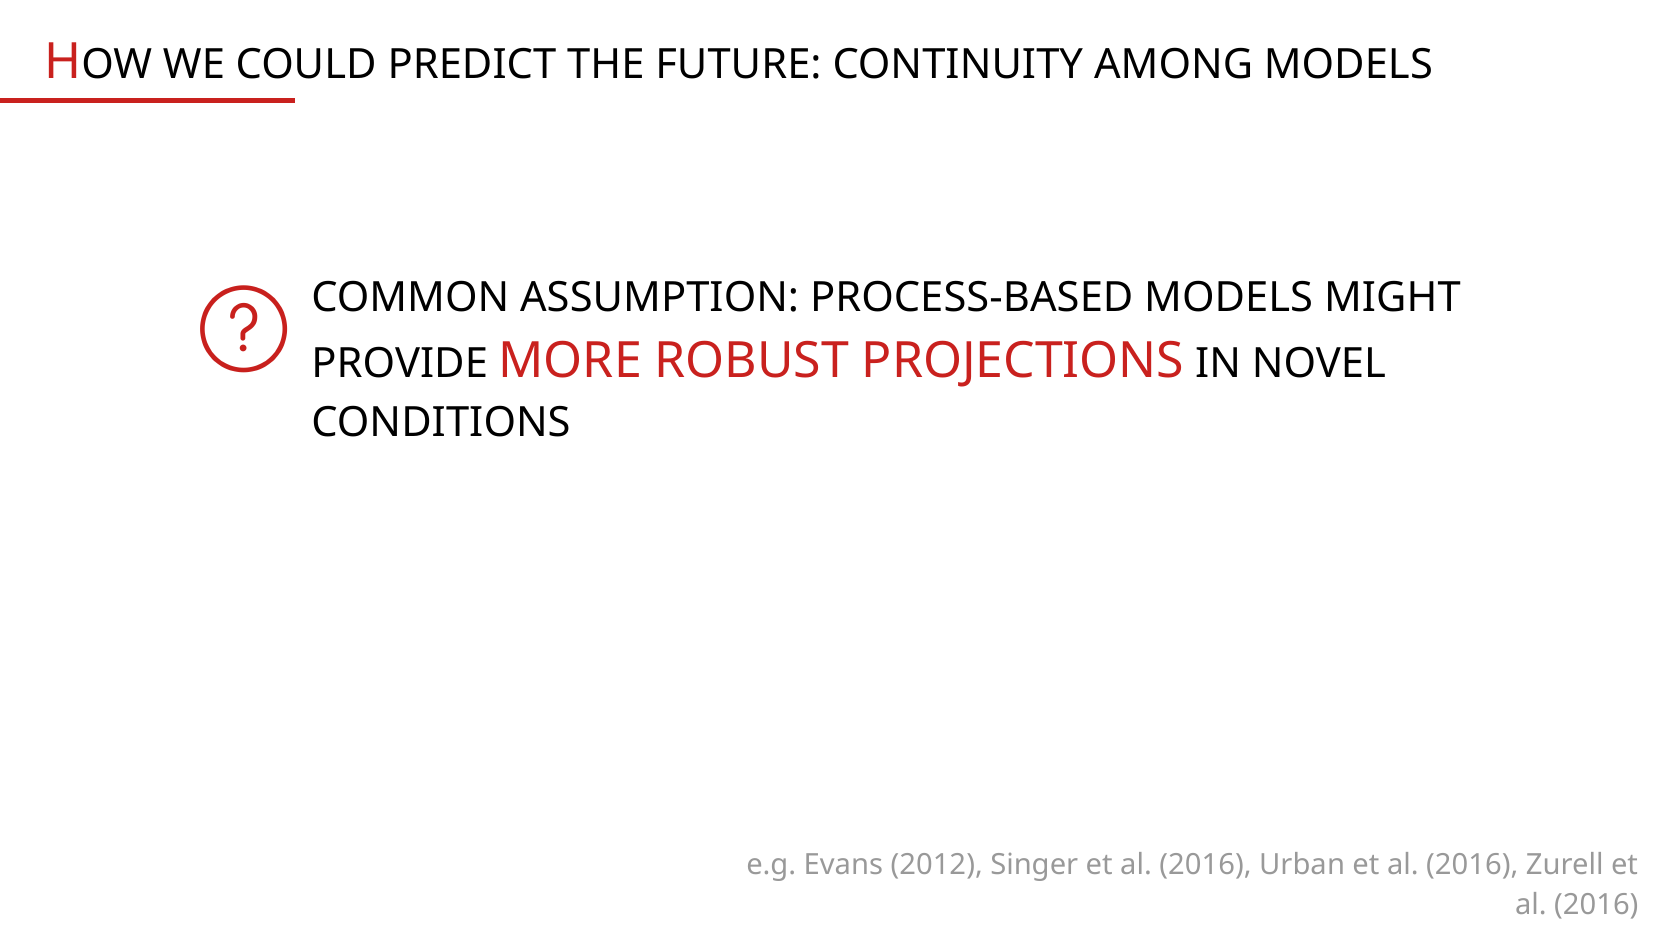

HOW WE COULD PREDICT THE FUTURE: CONTINUITY AMONG MODELS
COMMON ASSUMPTION: PROCESS-BASED MODELS might provide more robust projections in novel conditions
e.g. Evans (2012), Singer et al. (2016), Urban et al. (2016), Zurell et al. (2016)